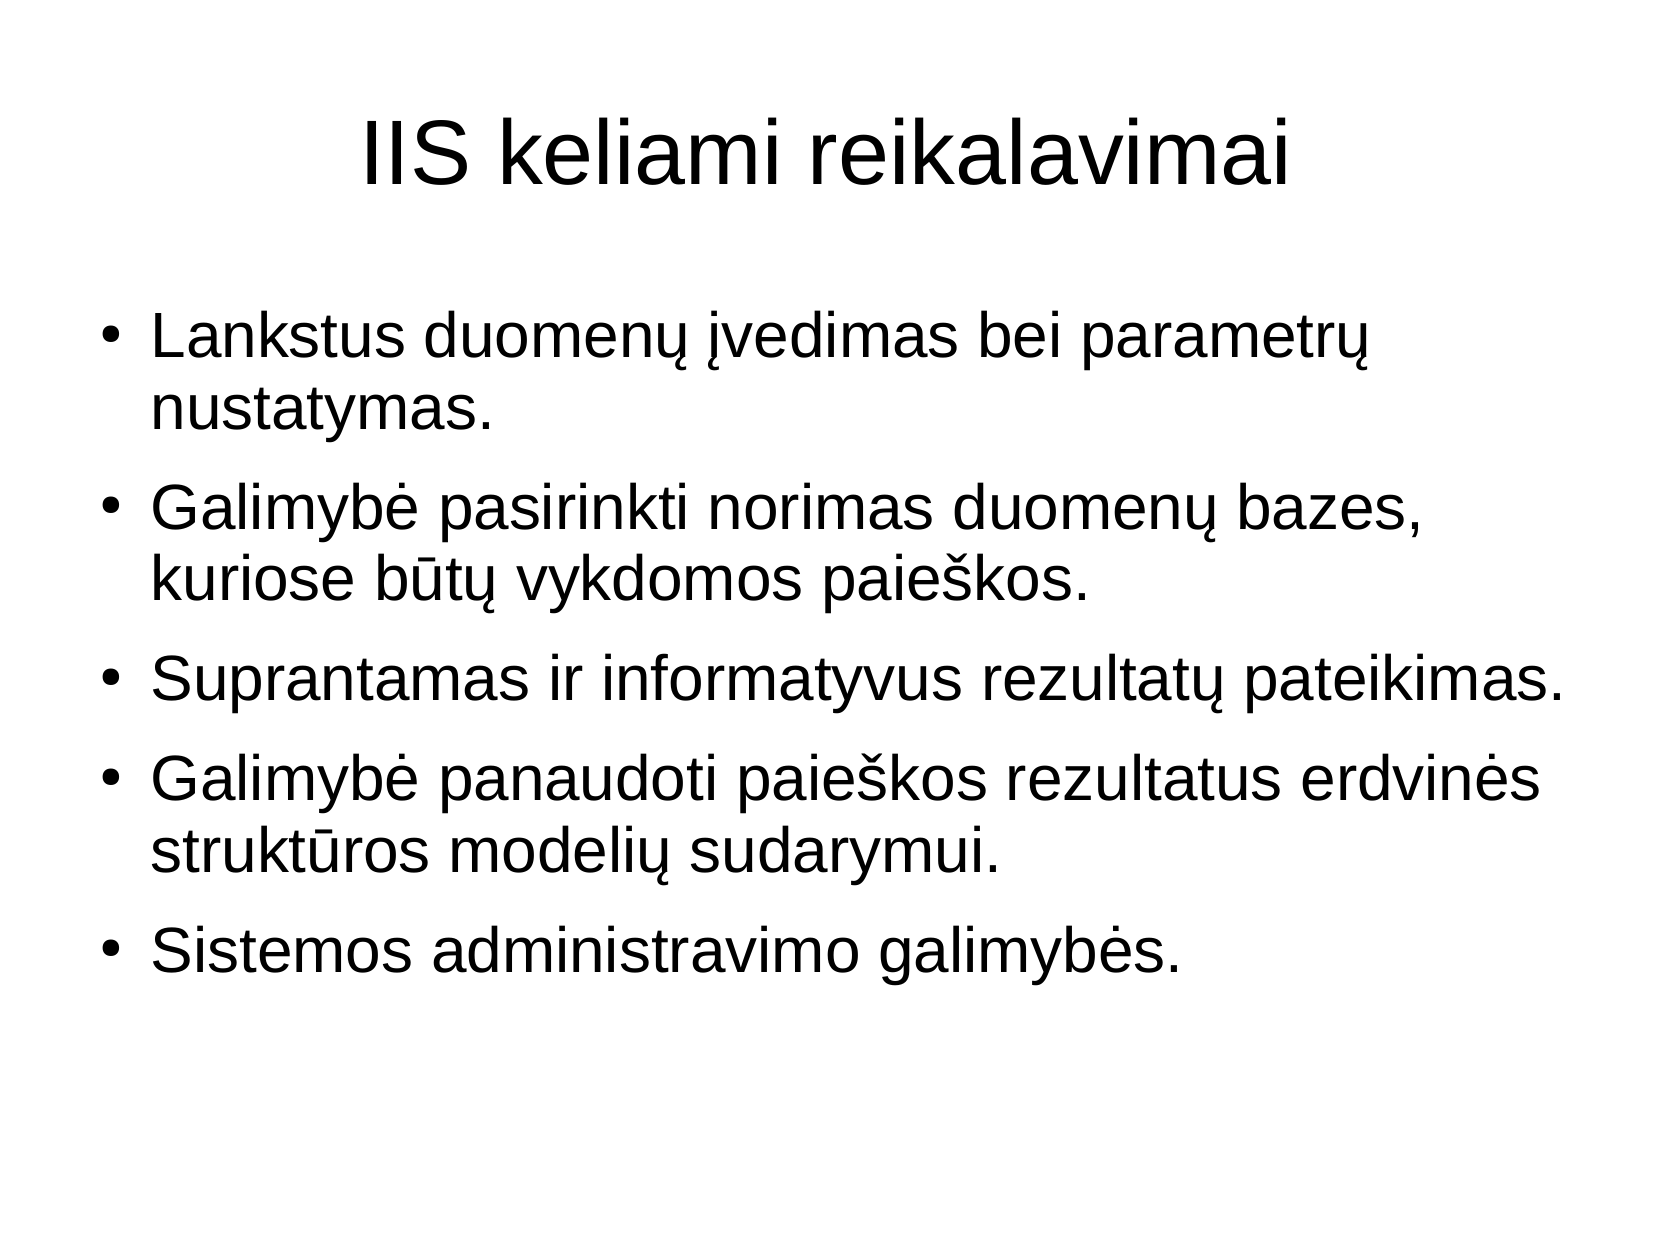

# IIS keliami reikalavimai
Lankstus duomenų įvedimas bei parametrų nustatymas.
Galimybė pasirinkti norimas duomenų bazes, kuriose būtų vykdomos paieškos.
Suprantamas ir informatyvus rezultatų pateikimas.
Galimybė panaudoti paieškos rezultatus erdvinės struktūros modelių sudarymui.
Sistemos administravimo galimybės.